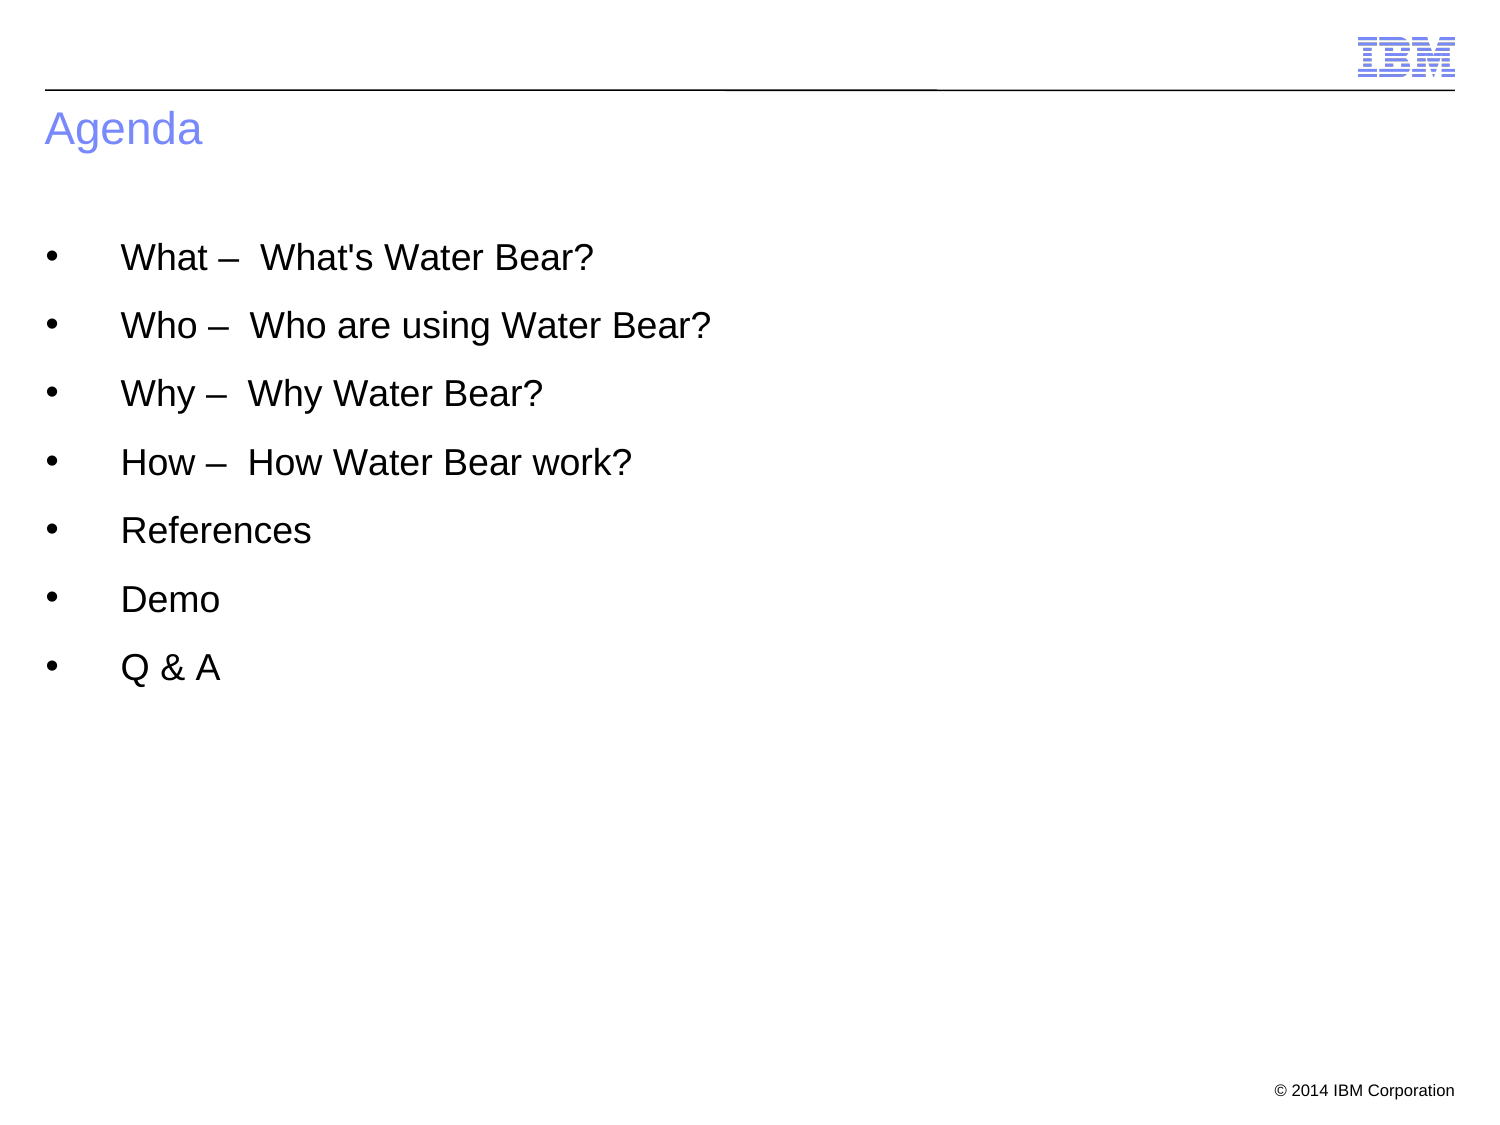

# Agenda
What – What's Water Bear?
Who – Who are using Water Bear?
Why – Why Water Bear?
How – How Water Bear work?
References
Demo
Q & A